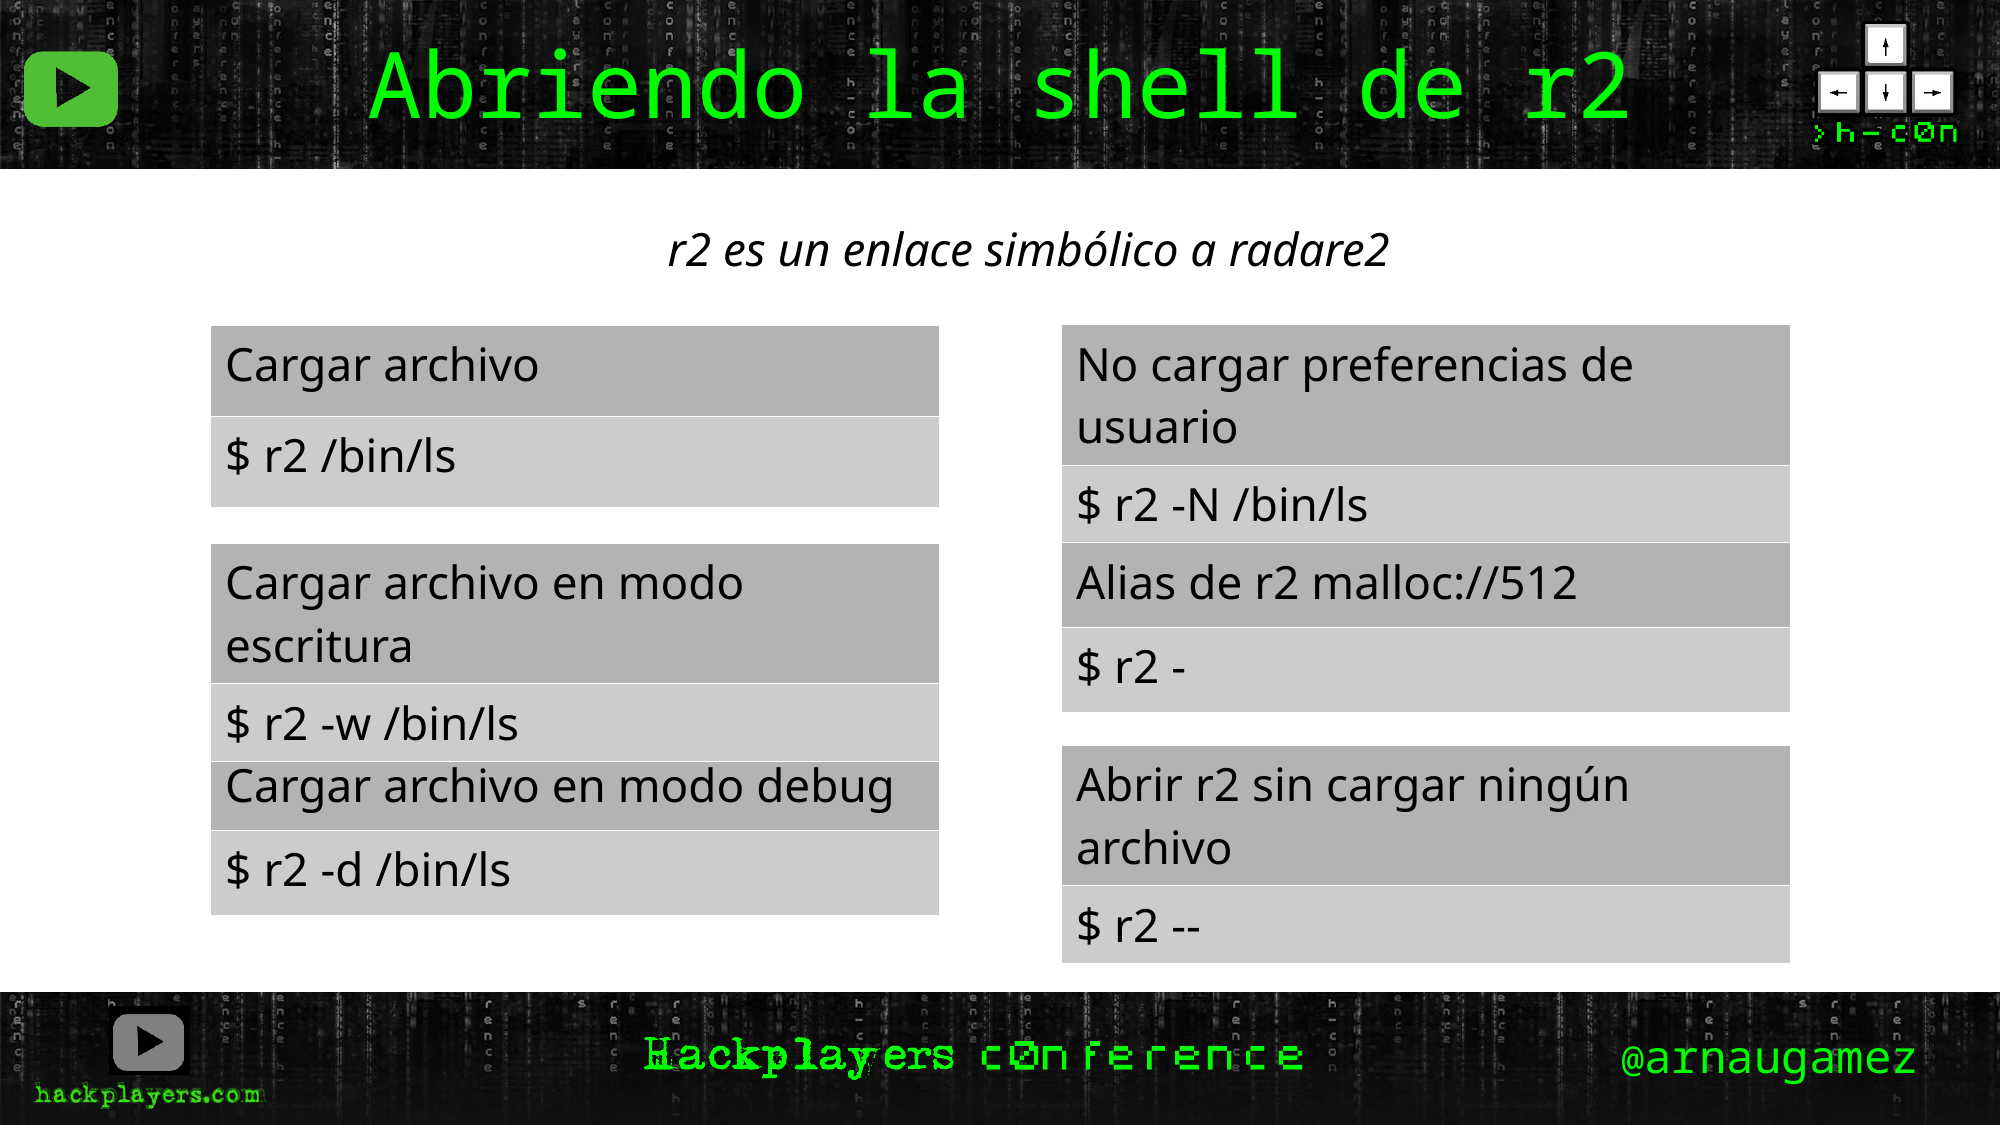

Abriendo la shell de r2
#
r2 es un enlace simbólico a radare2
| No cargar preferencias de usuario |
| --- |
| $ r2 -N /bin/ls |
| Cargar archivo |
| --- |
| $ r2 /bin/ls |
| Alias de r2 malloc://512 |
| --- |
| $ r2 - |
| Cargar archivo en modo escritura |
| --- |
| $ r2 -w /bin/ls |
| Abrir r2 sin cargar ningún archivo |
| --- |
| $ r2 -- |
| Cargar archivo en modo debug |
| --- |
| $ r2 -d /bin/ls |